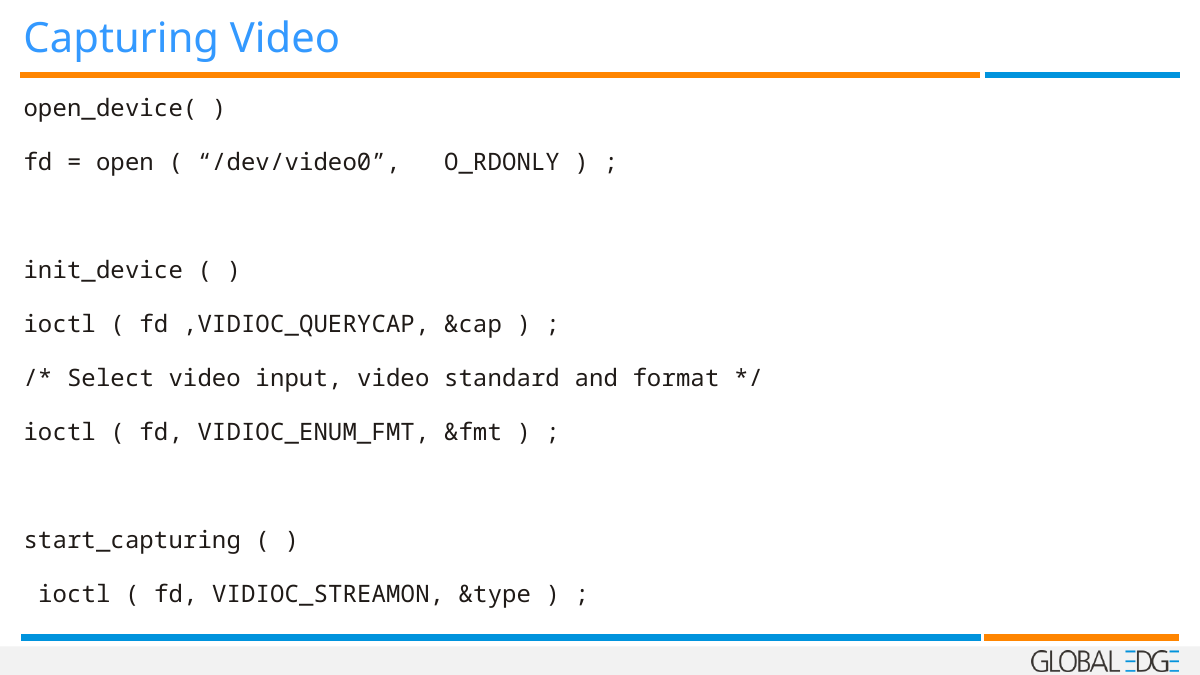

# Capturing Video
open_device( )
fd = open ( “/dev/video0”, O_RDONLY ) ;
init_device ( )
ioctl ( fd ,VIDIOC_QUERYCAP, &cap ) ;
/* Select video input, video standard and format */
ioctl ( fd, VIDIOC_ENUM_FMT, &fmt ) ;
start_capturing ( )
 ioctl ( fd, VIDIOC_STREAMON, &type ) ;